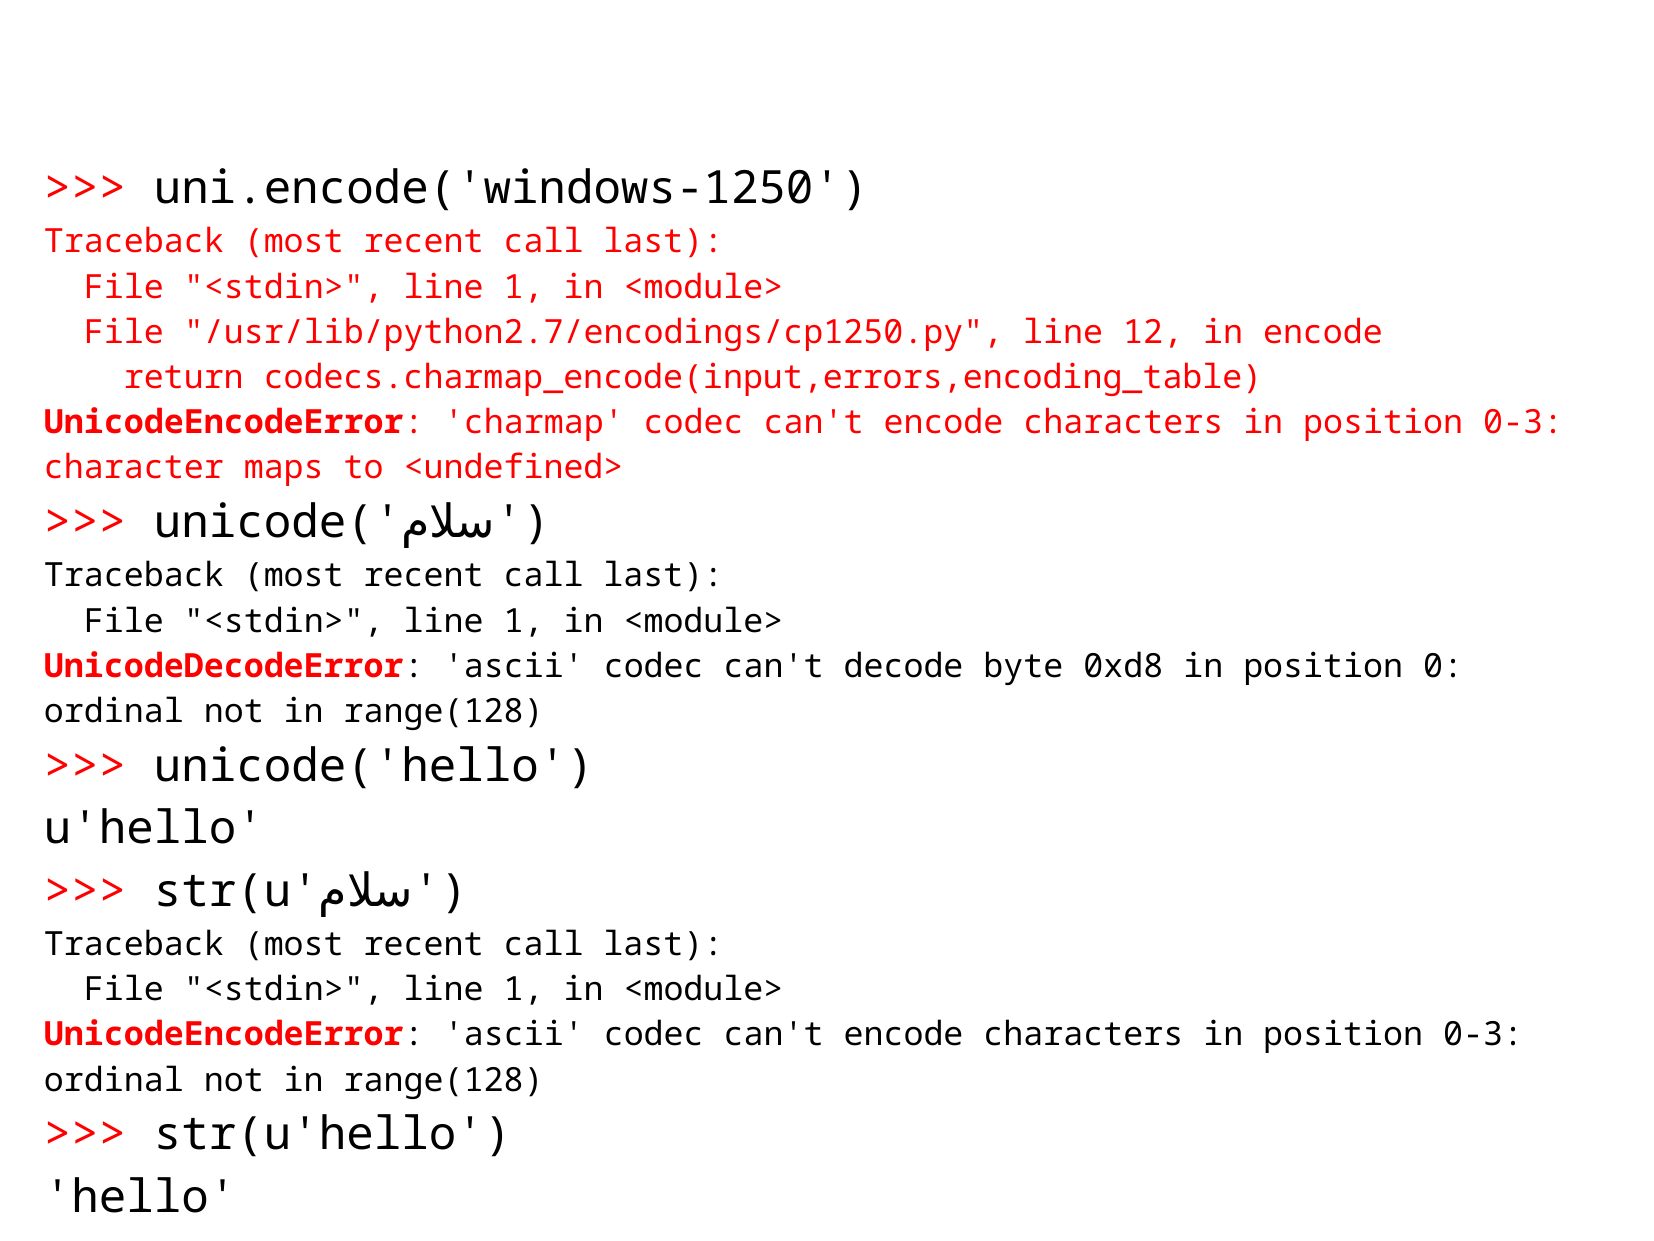

>>> uni.encode('windows-1250')
Traceback (most recent call last):
 File "<stdin>", line 1, in <module>
 File "/usr/lib/python2.7/encodings/cp1250.py", line 12, in encode
 return codecs.charmap_encode(input,errors,encoding_table)
UnicodeEncodeError: 'charmap' codec can't encode characters in position 0-3: character maps to <undefined>
>>> unicode('سلام')
Traceback (most recent call last):
 File "<stdin>", line 1, in <module>
UnicodeDecodeError: 'ascii' codec can't decode byte 0xd8 in position 0: ordinal not in range(128)
>>> unicode('hello')
u'hello'
>>> str(u'سلام')
Traceback (most recent call last):
 File "<stdin>", line 1, in <module>
UnicodeEncodeError: 'ascii' codec can't encode characters in position 0-3: ordinal not in range(128)
>>> str(u'hello')
'hello'